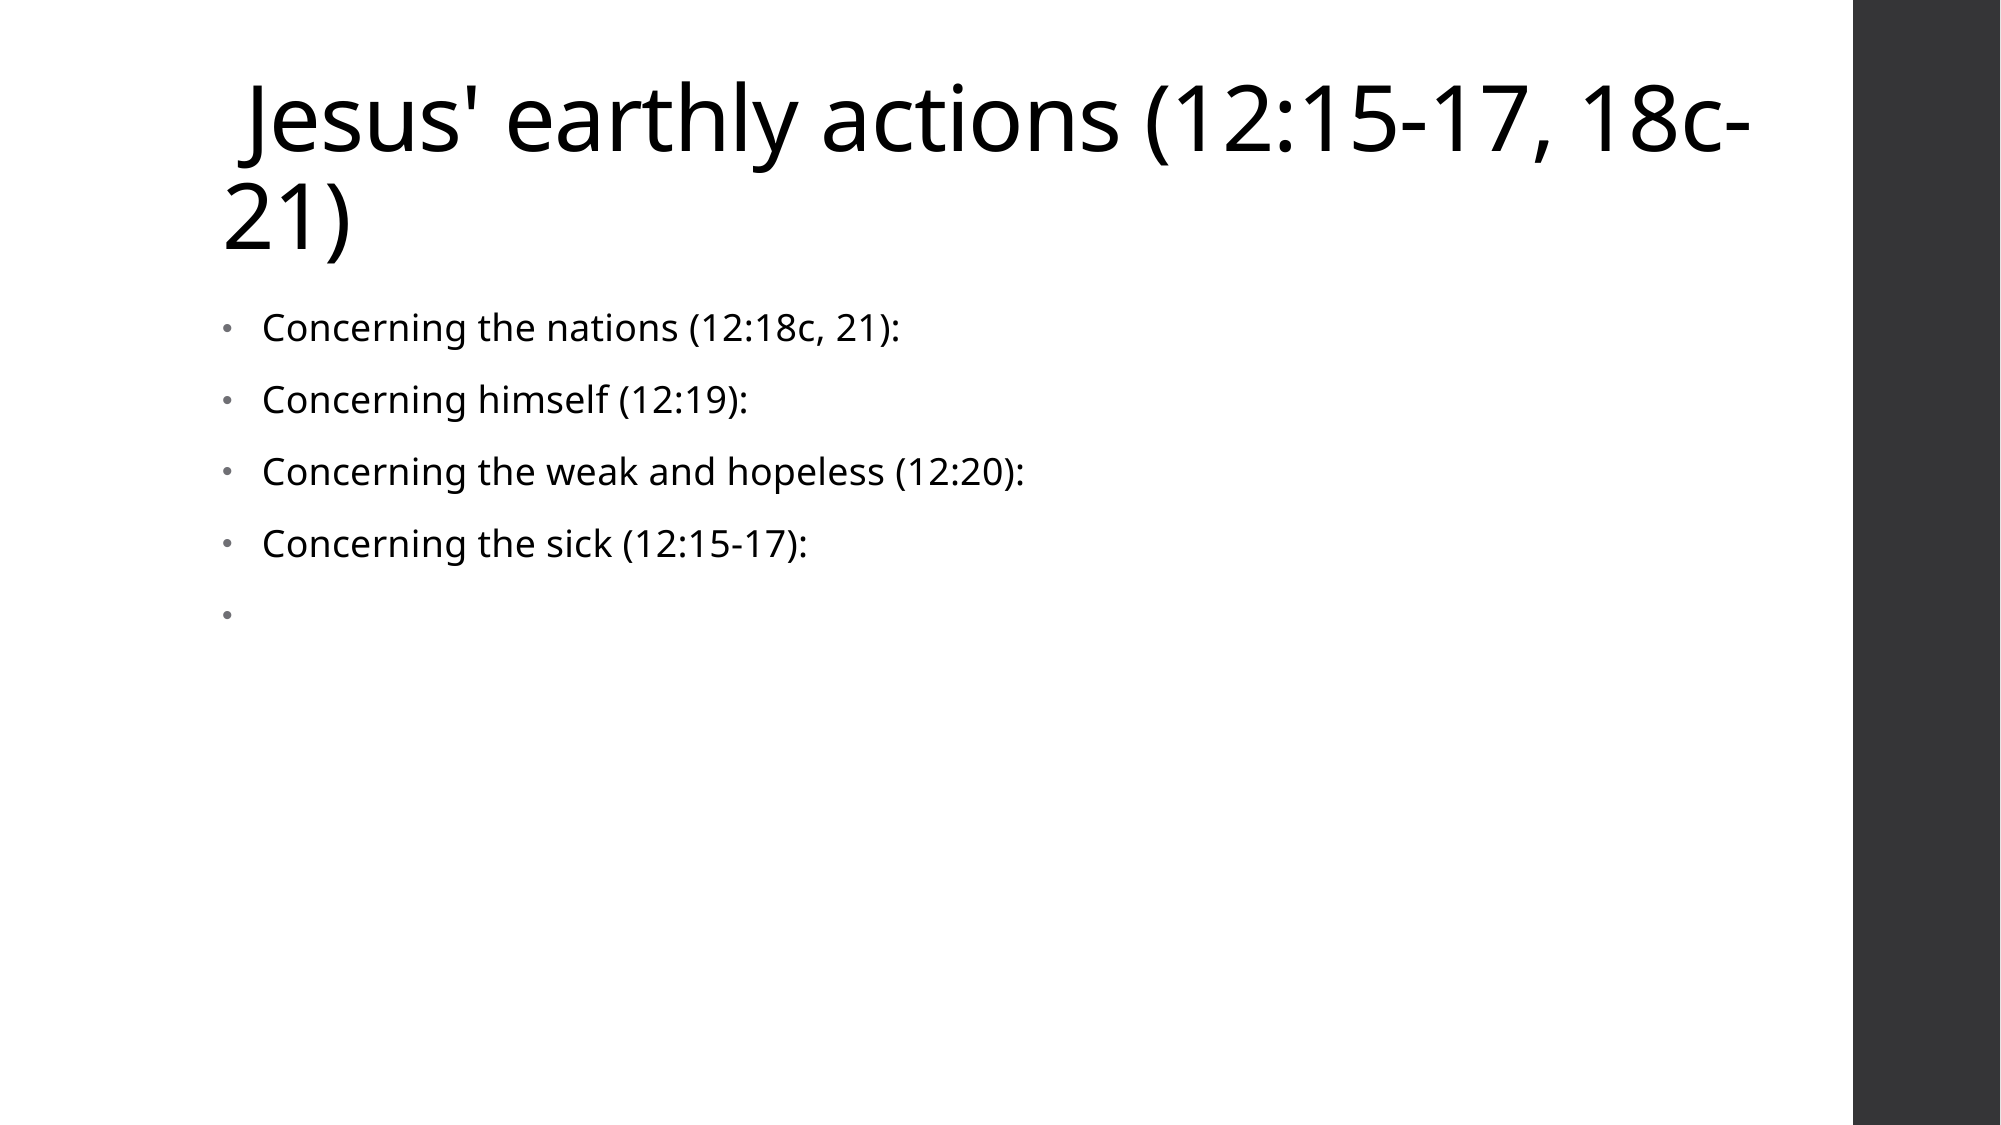

# Jesus' earthly actions (12:15-17, 18c-21)
 Concerning the nations (12:18c, 21):
 Concerning himself (12:19):
 Concerning the weak and hopeless (12:20):
 Concerning the sick (12:15-17):